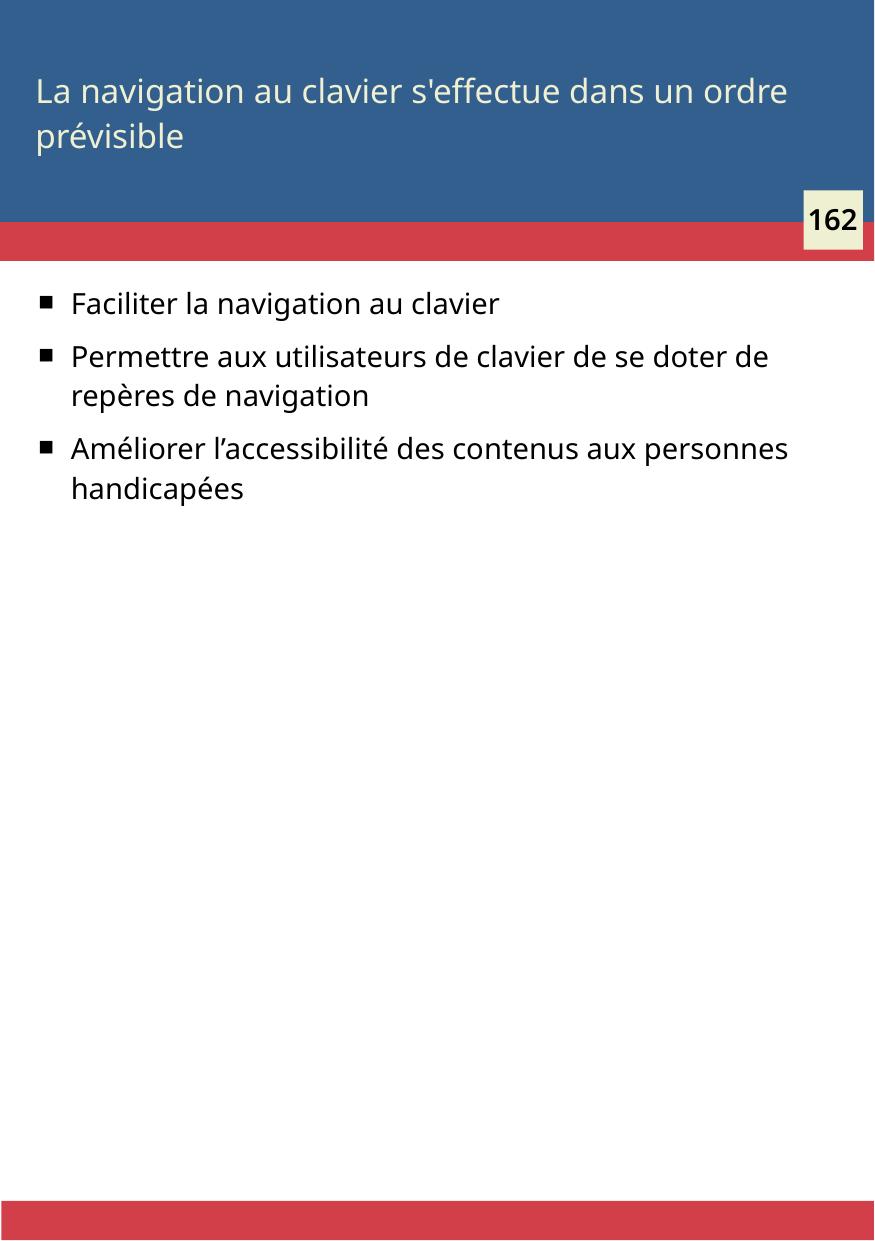

# La navigation au clavier s'effectue dans un ordre prévisible
162
Faciliter la navigation au clavier
Permettre aux utilisateurs de clavier de se doter de repères de navigation
Améliorer l’accessibilité des contenus aux personnes handicapées